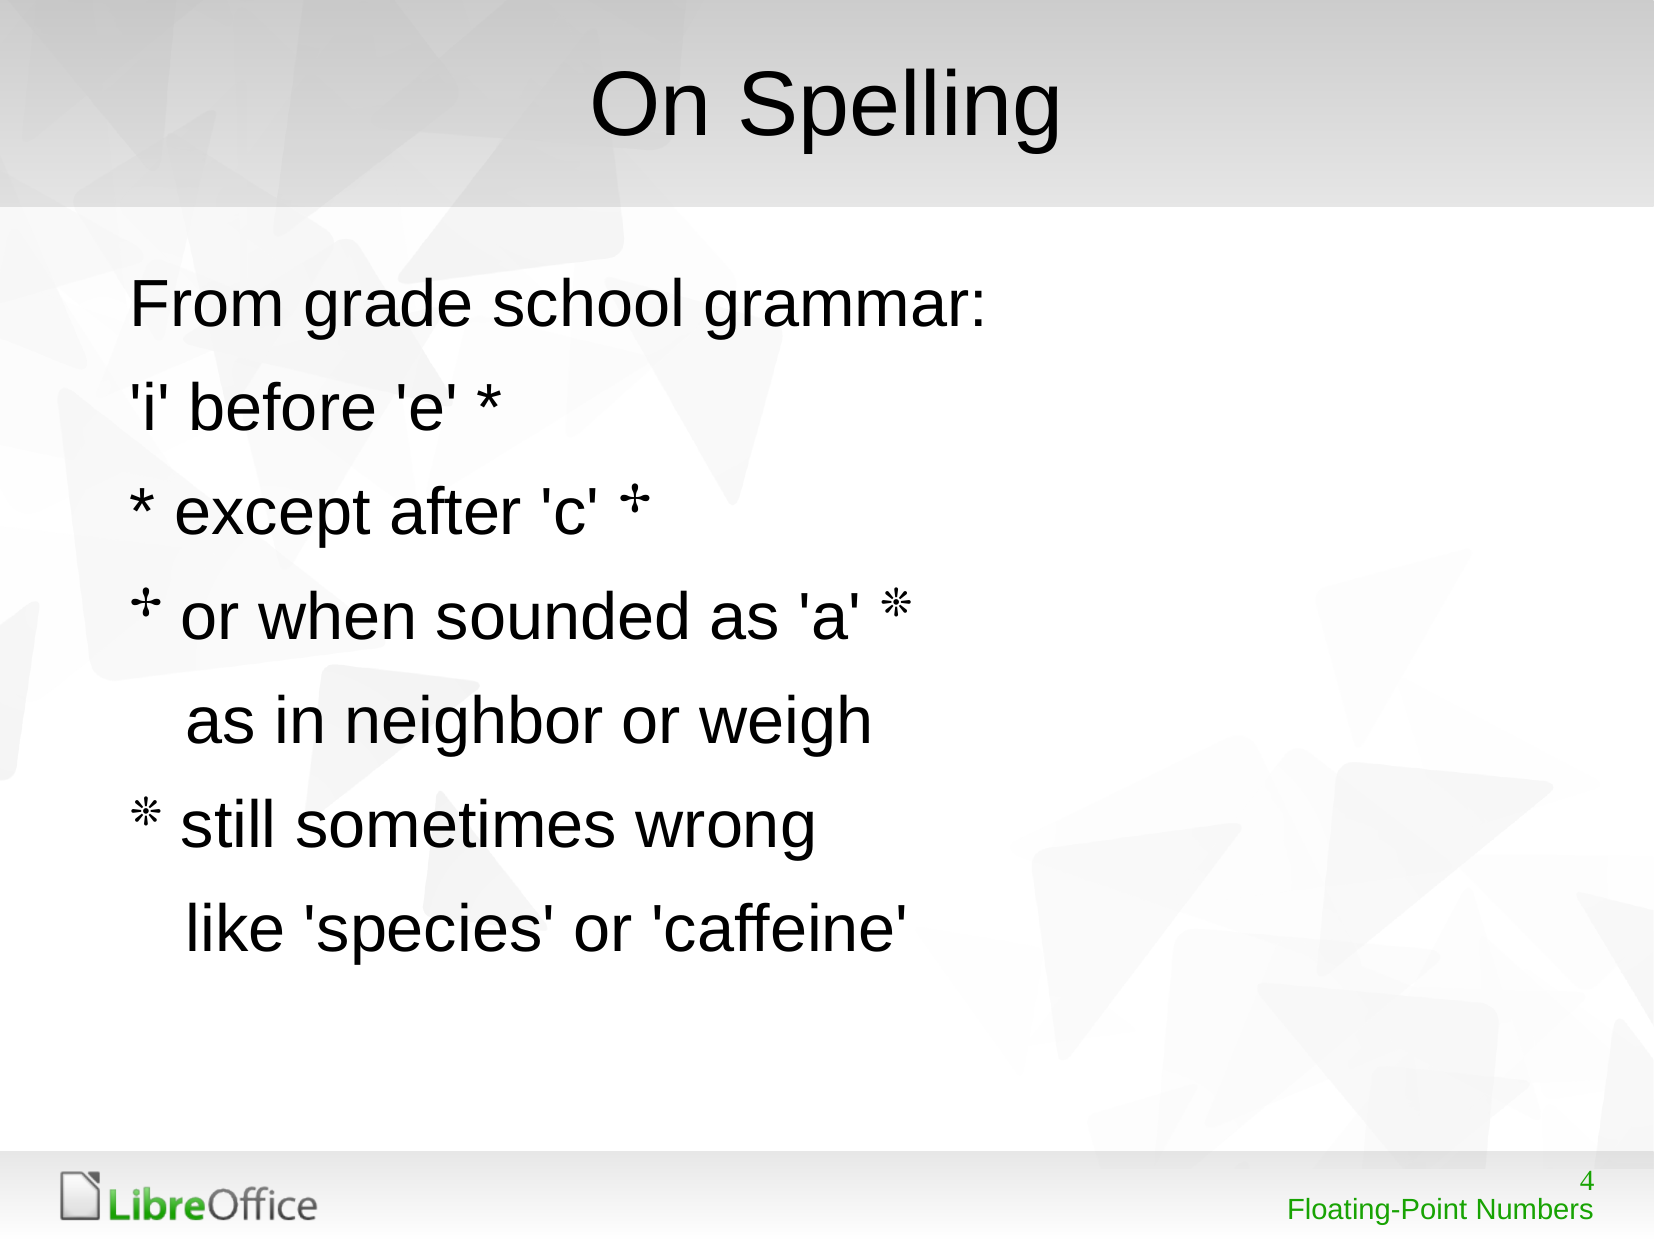

# On Spelling
From grade school grammar:
'i' before 'e' *
* except after 'c' ✢
✢ or when sounded as 'a' ❊
 as in neighbor or weigh
❊ still sometimes wrong
 like 'species' or 'caffeine'
4
Floating-Point Numbers